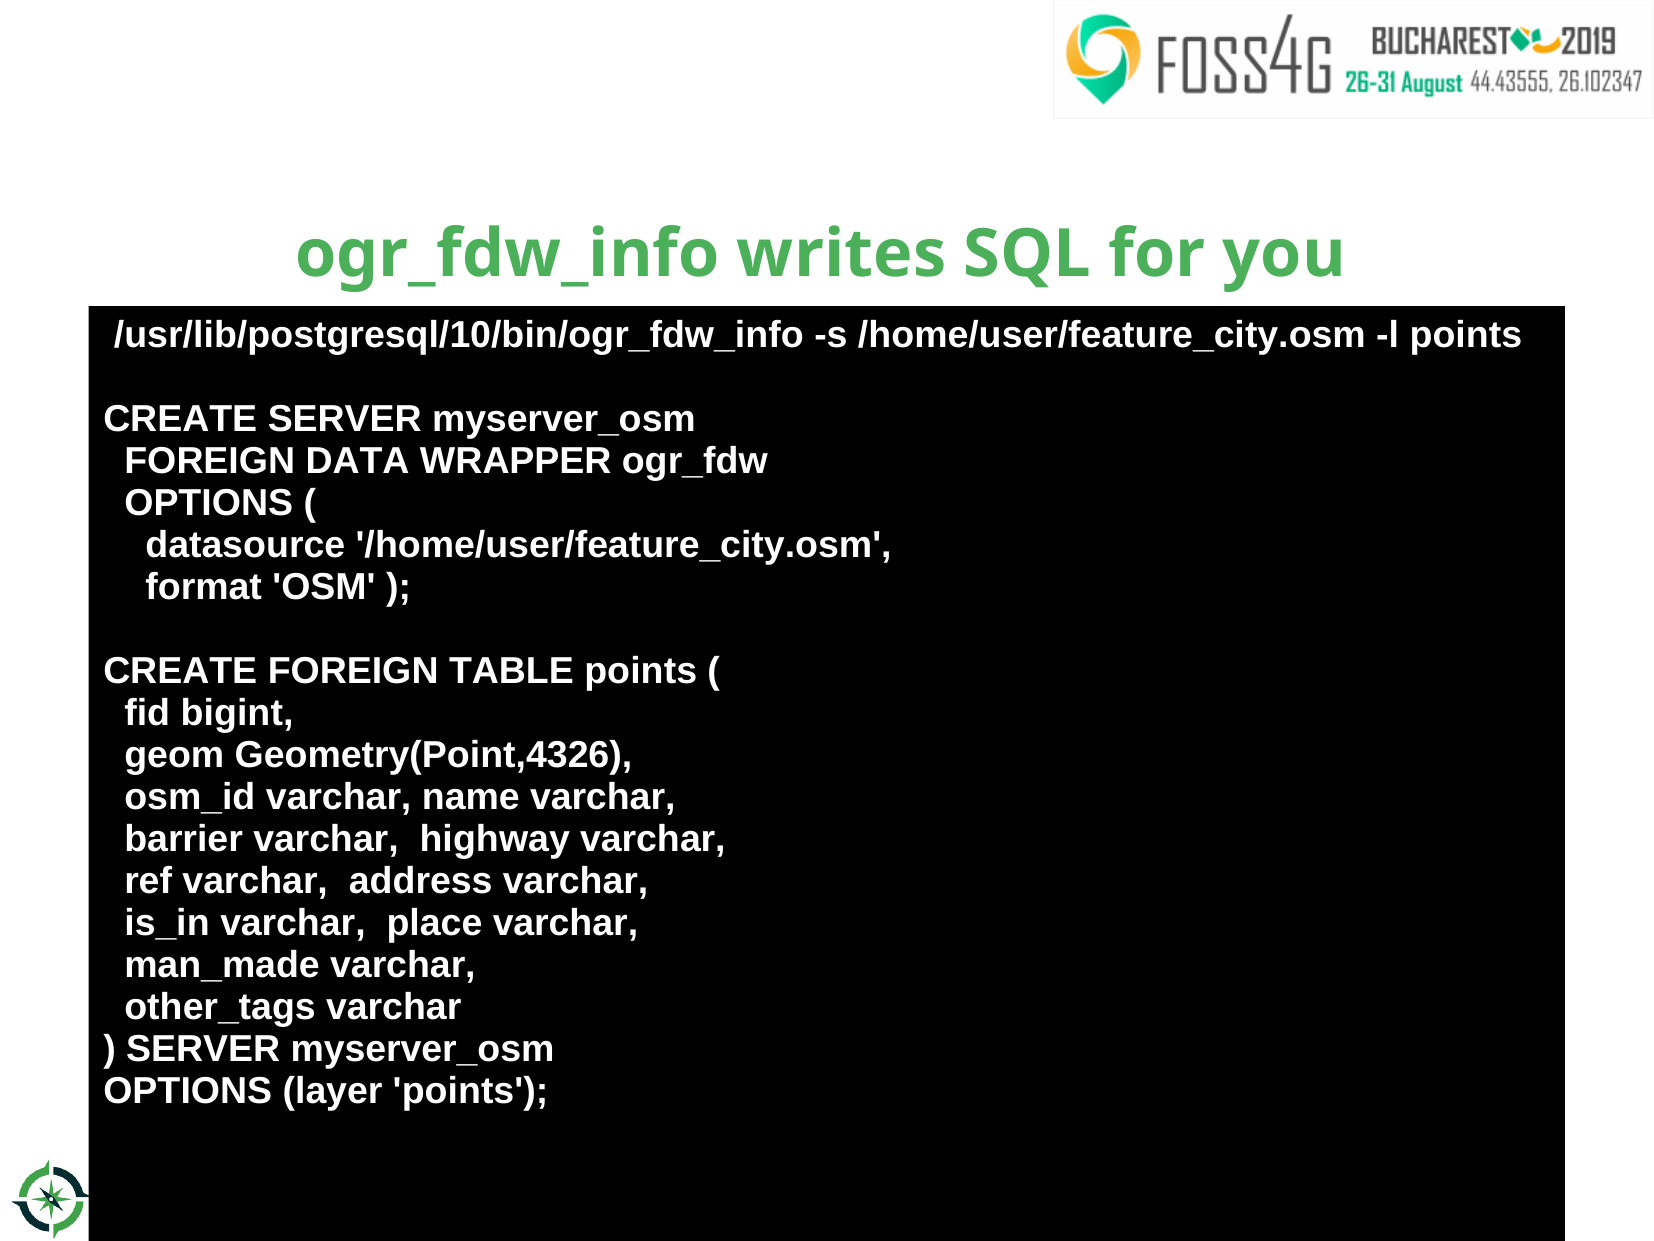

# ogr_fdw_info writes SQL for you
 /usr/lib/postgresql/10/bin/ogr_fdw_info -s /home/user/feature_city.osm -l points
CREATE SERVER myserver_osm
 FOREIGN DATA WRAPPER ogr_fdw
 OPTIONS (
 datasource '/home/user/feature_city.osm',
 format 'OSM' );
CREATE FOREIGN TABLE points (
 fid bigint,
 geom Geometry(Point,4326),
 osm_id varchar, name varchar,
 barrier varchar, highway varchar,
 ref varchar, address varchar,
 is_in varchar, place varchar,
 man_made varchar,
 other_tags varchar
) SERVER myserver_osm
OPTIONS (layer 'points');